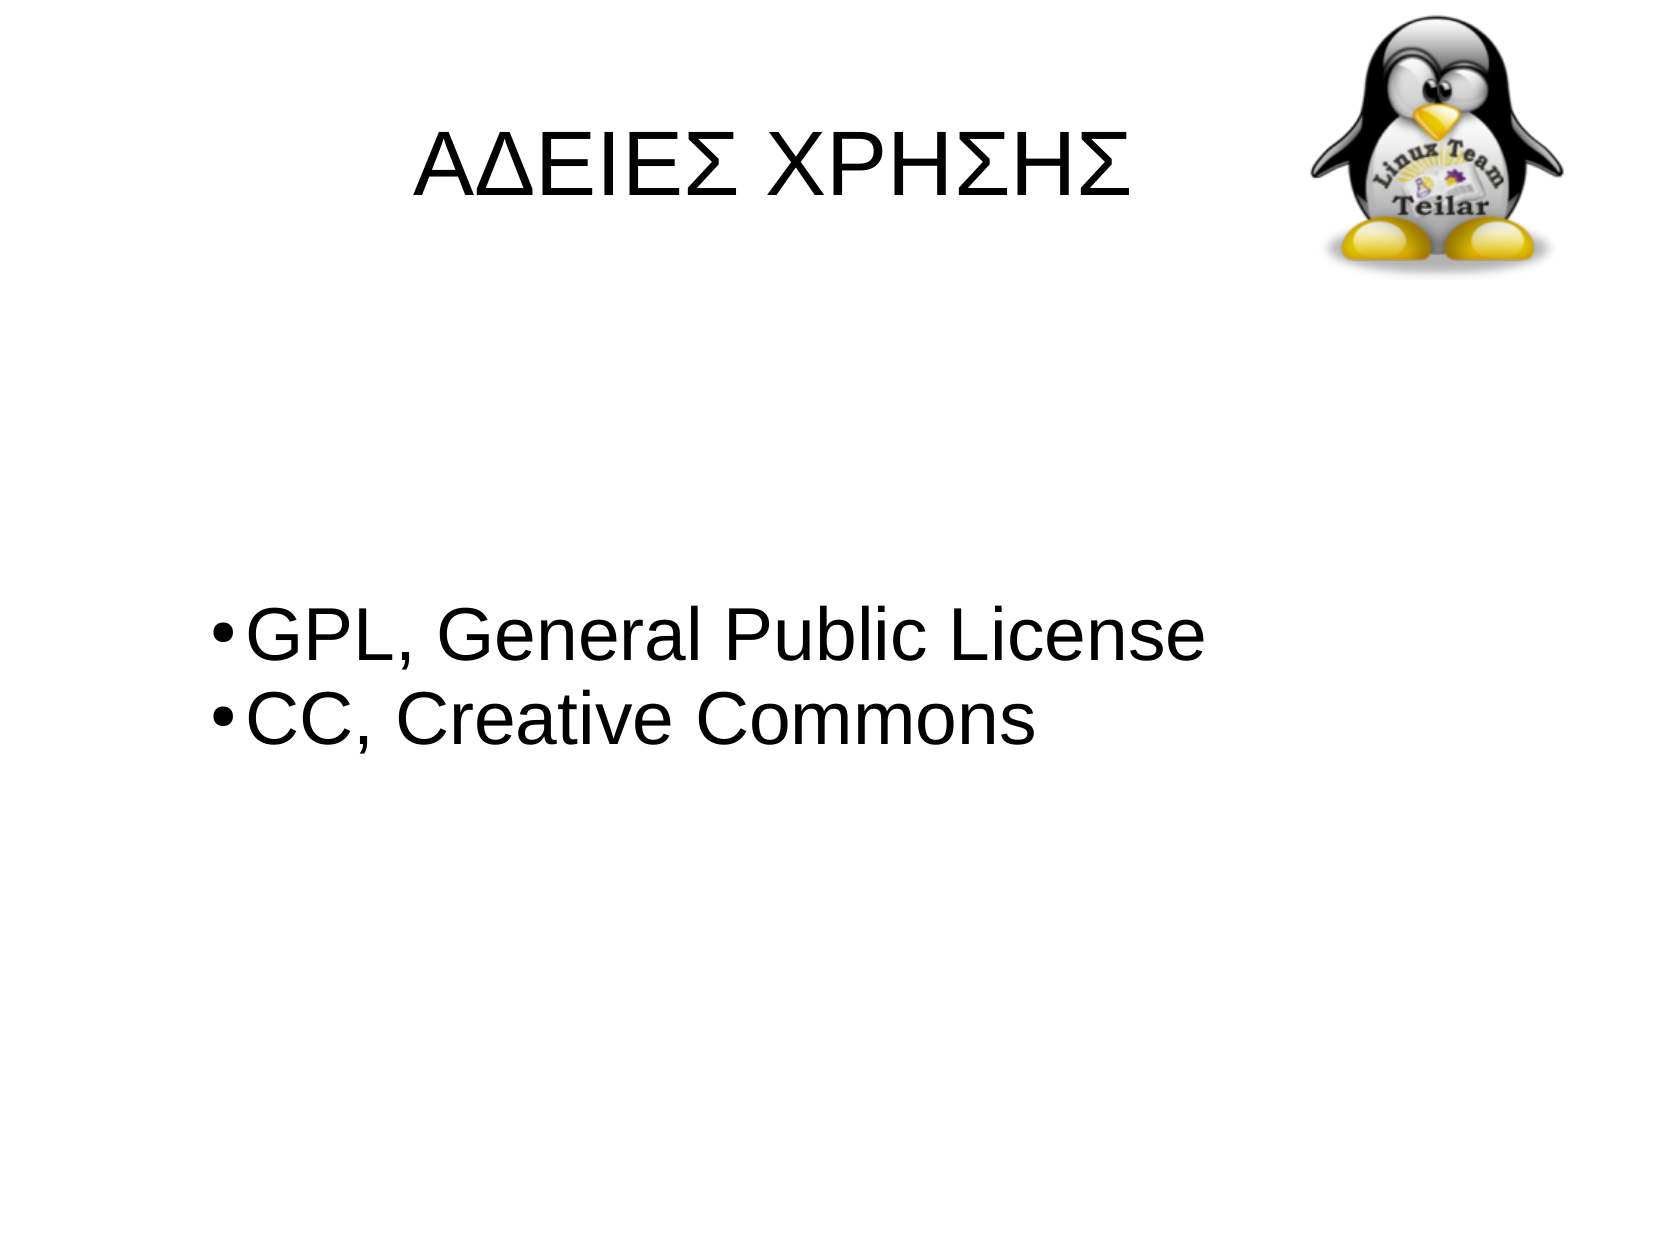

# ΑΔΕΙΕΣ ΧΡΗΣΗΣ
GPL, General Public License
CC, Creative Commons